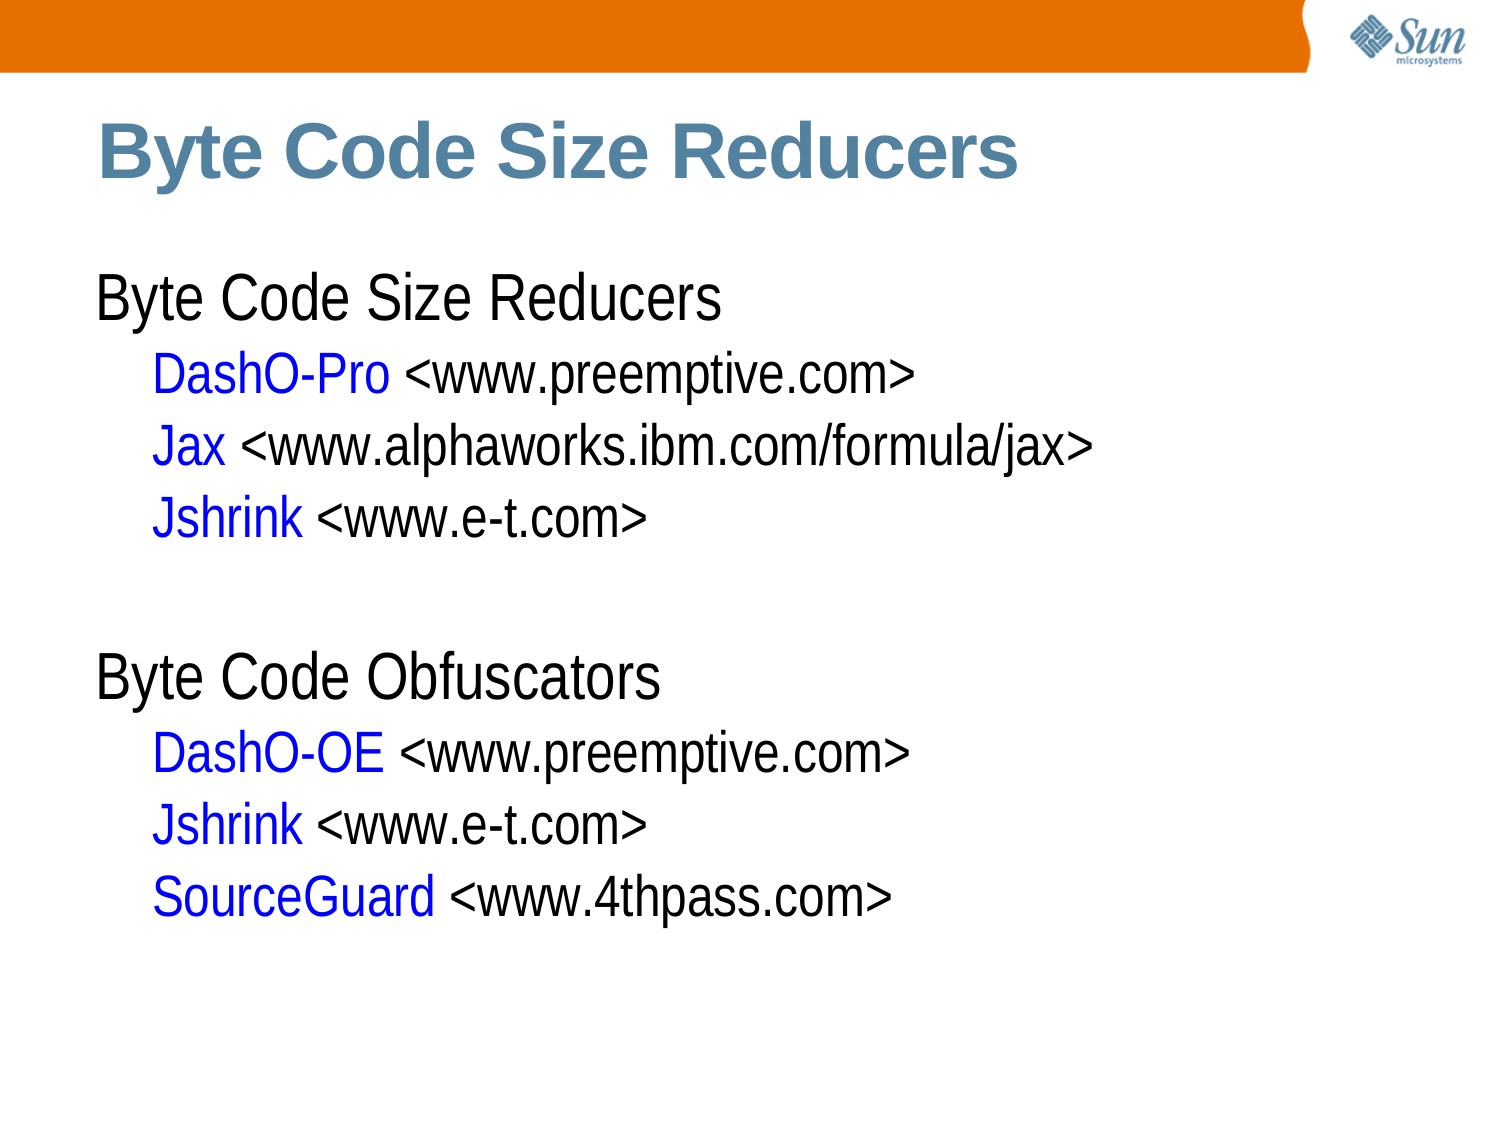

# Byte Code Size Reducers
Byte Code Size Reducers
DashO-Pro <www.preemptive.com>
Jax <www.alphaworks.ibm.com/formula/jax>
Jshrink <www.e-t.com>
Byte Code Obfuscators
DashO-OE <www.preemptive.com>
Jshrink <www.e-t.com>
SourceGuard <www.4thpass.com>